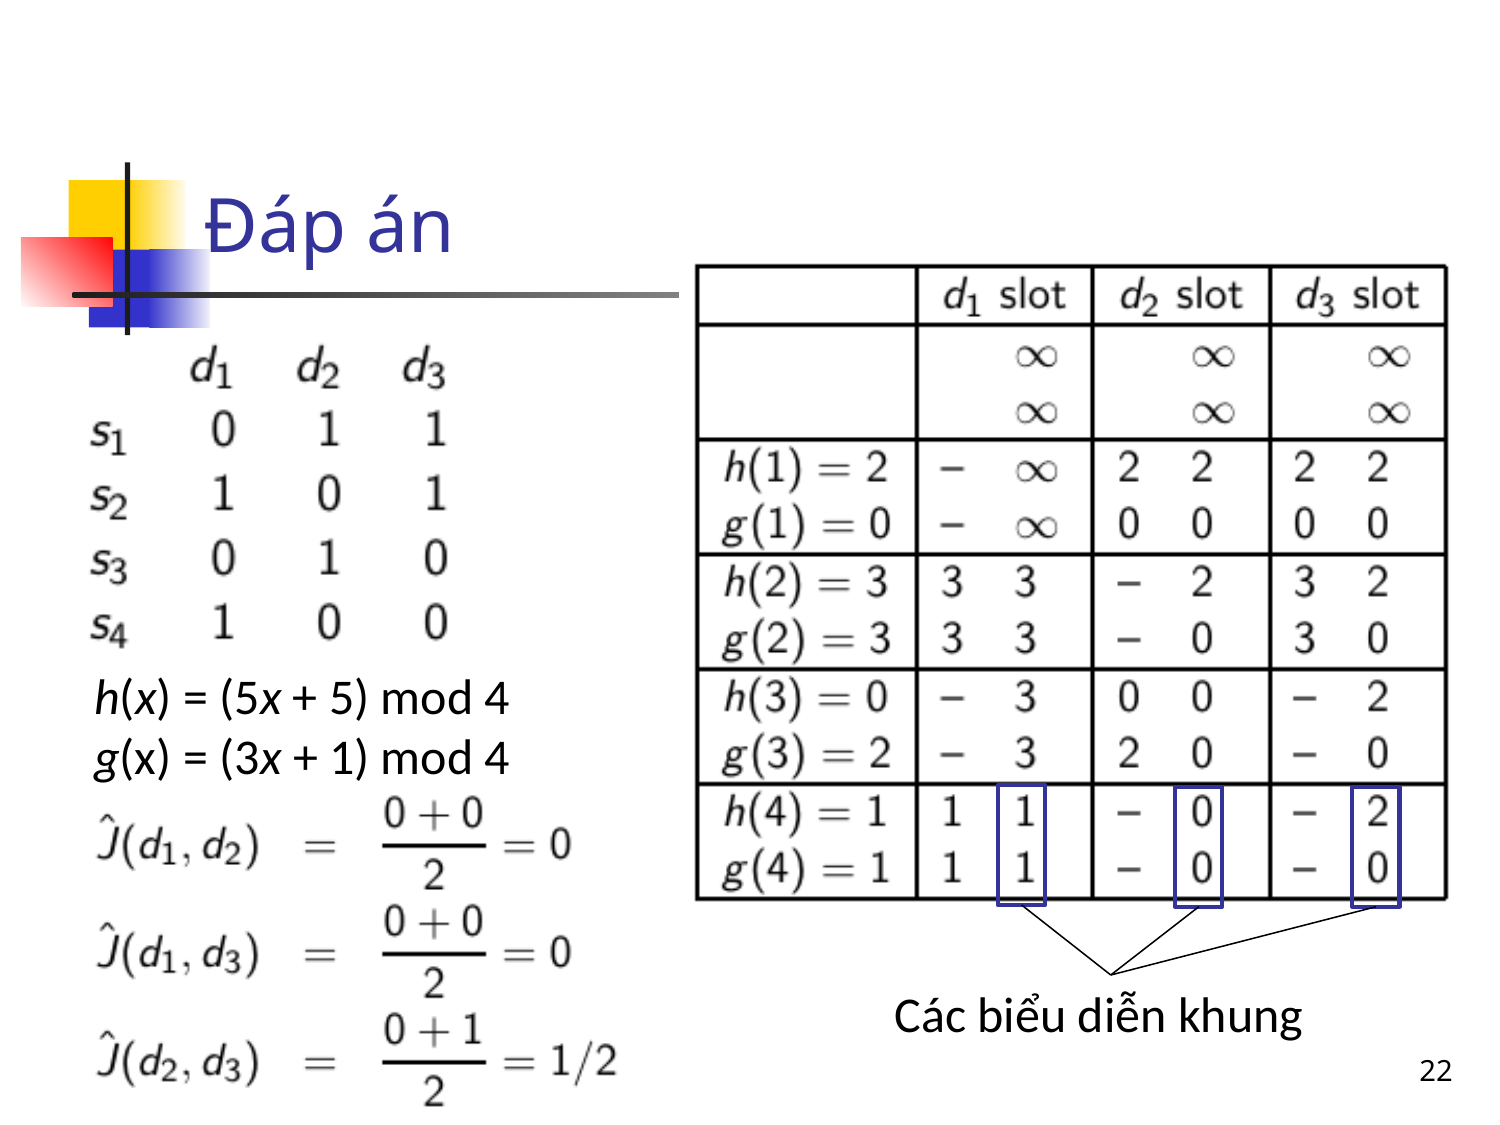

# Đáp án
h(x) = (5x + 5) mod 4
g(x) = (3x + 1) mod 4
Các biểu diễn khung